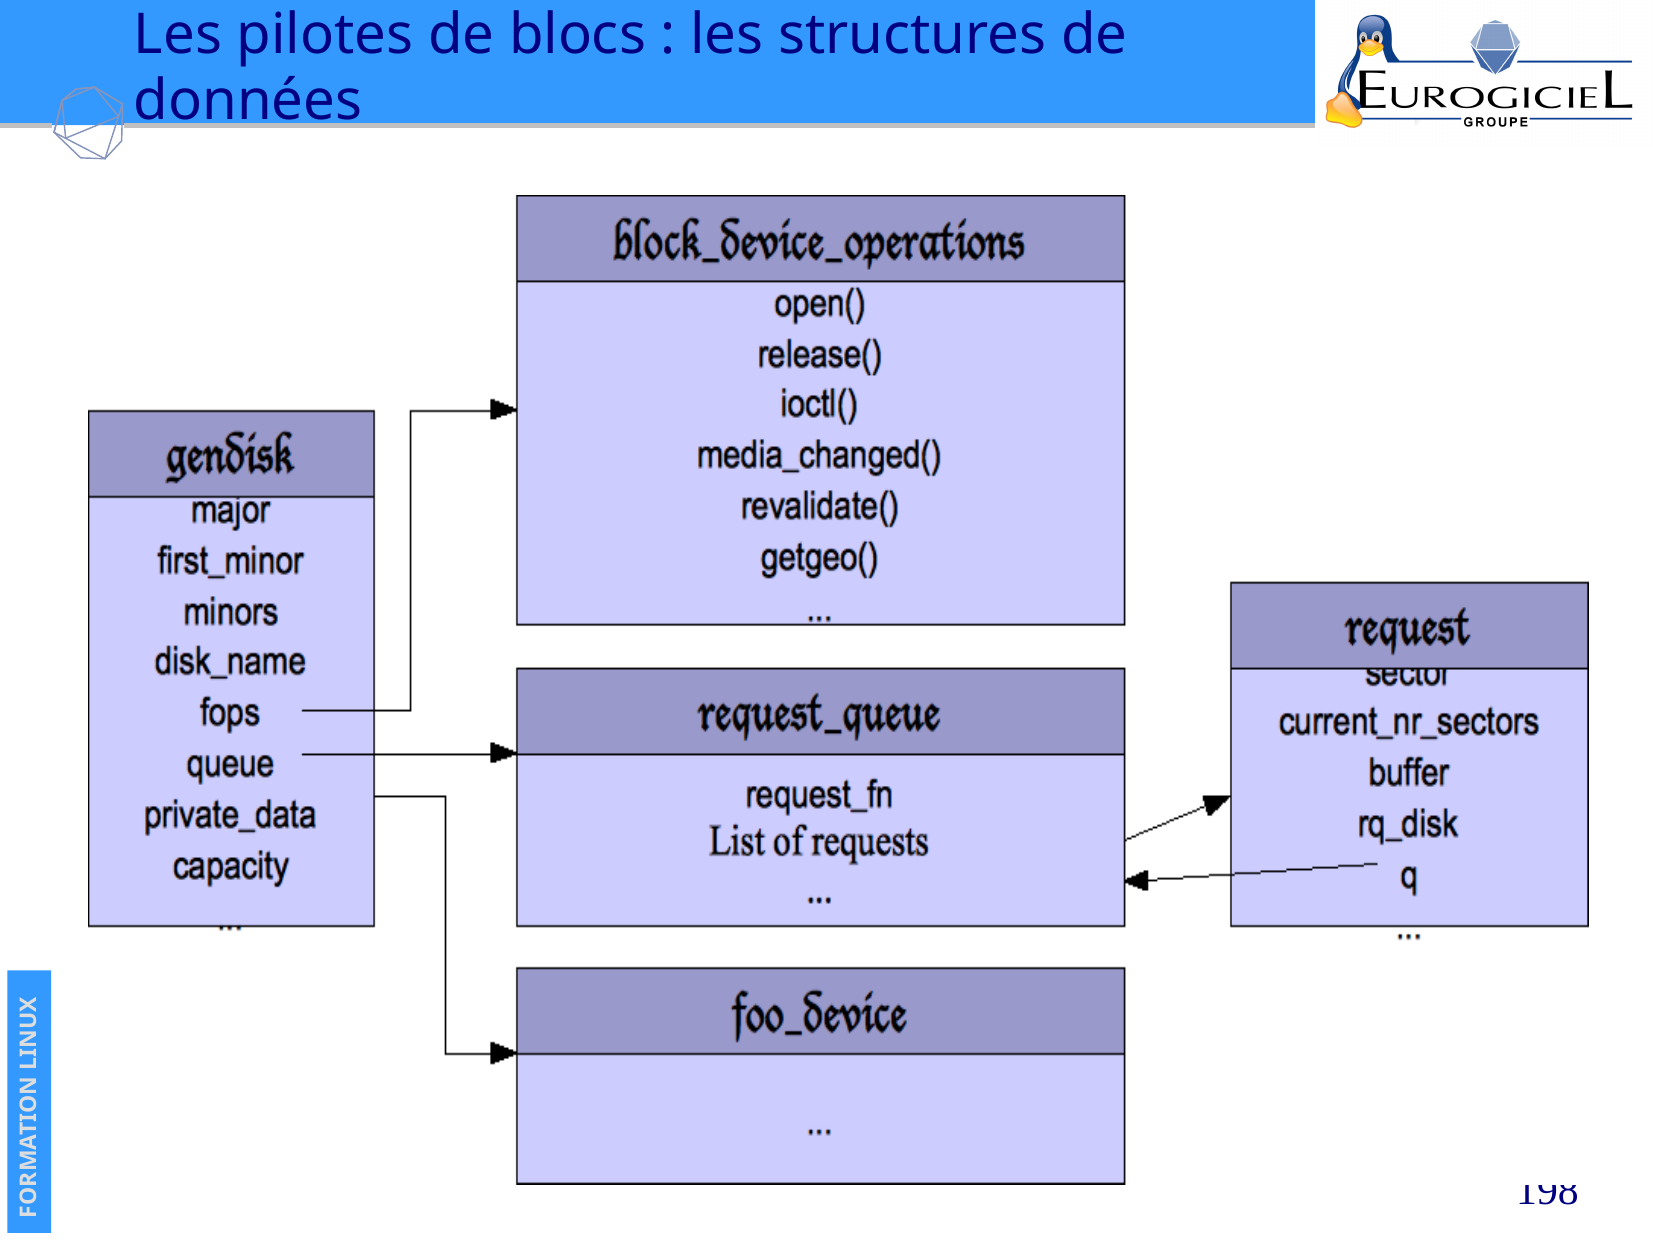

# Les pilotes de blocs : les structures de données